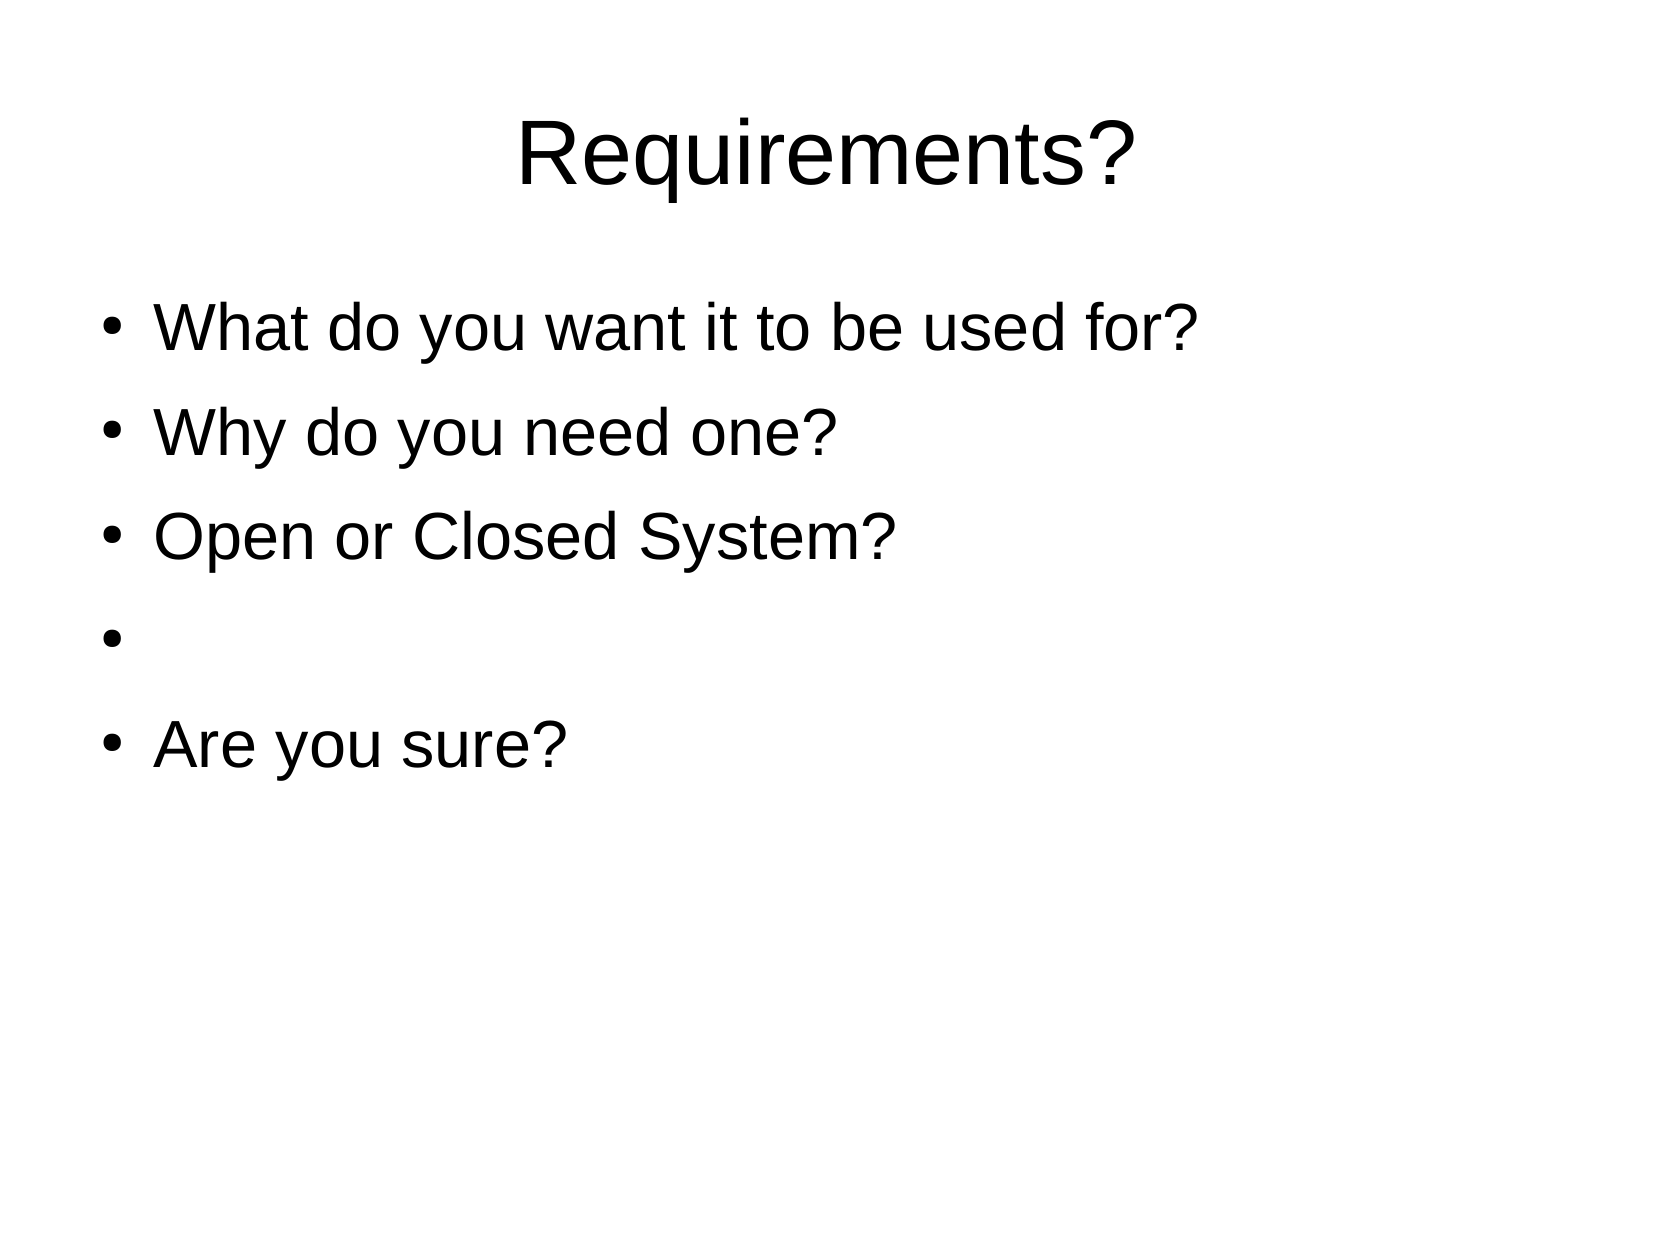

# Requirements?
What do you want it to be used for?
Why do you need one?
Open or Closed System?
Are you sure?